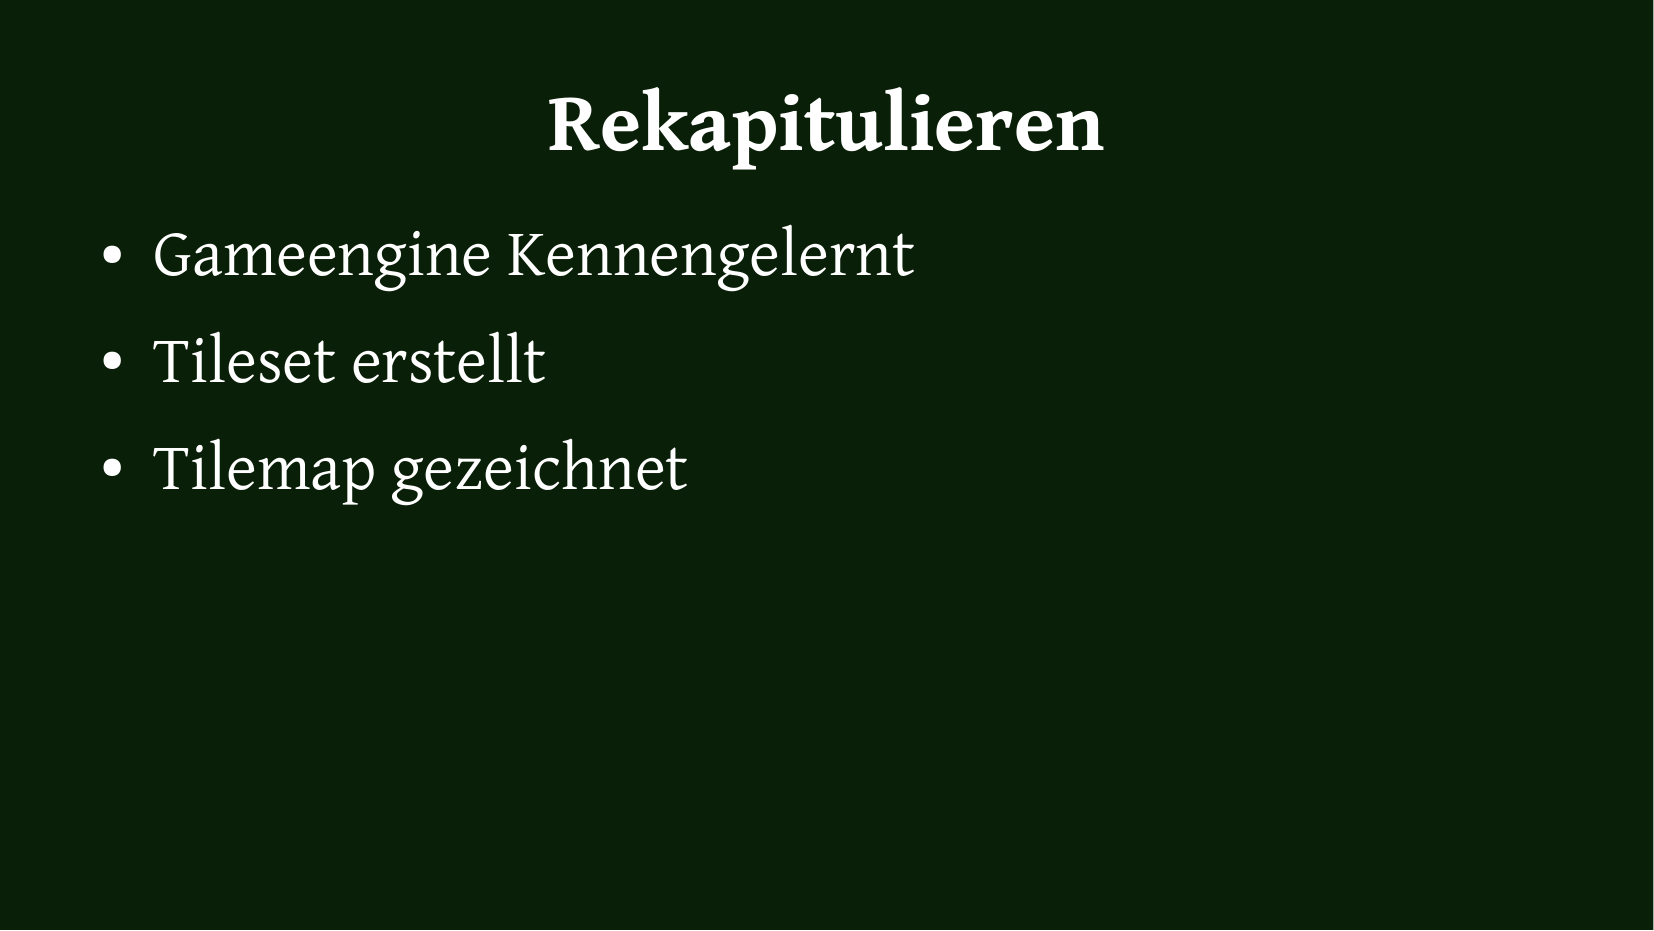

# Rekapitulieren
Gameengine Kennengelernt
Tileset erstellt
Tilemap gezeichnet